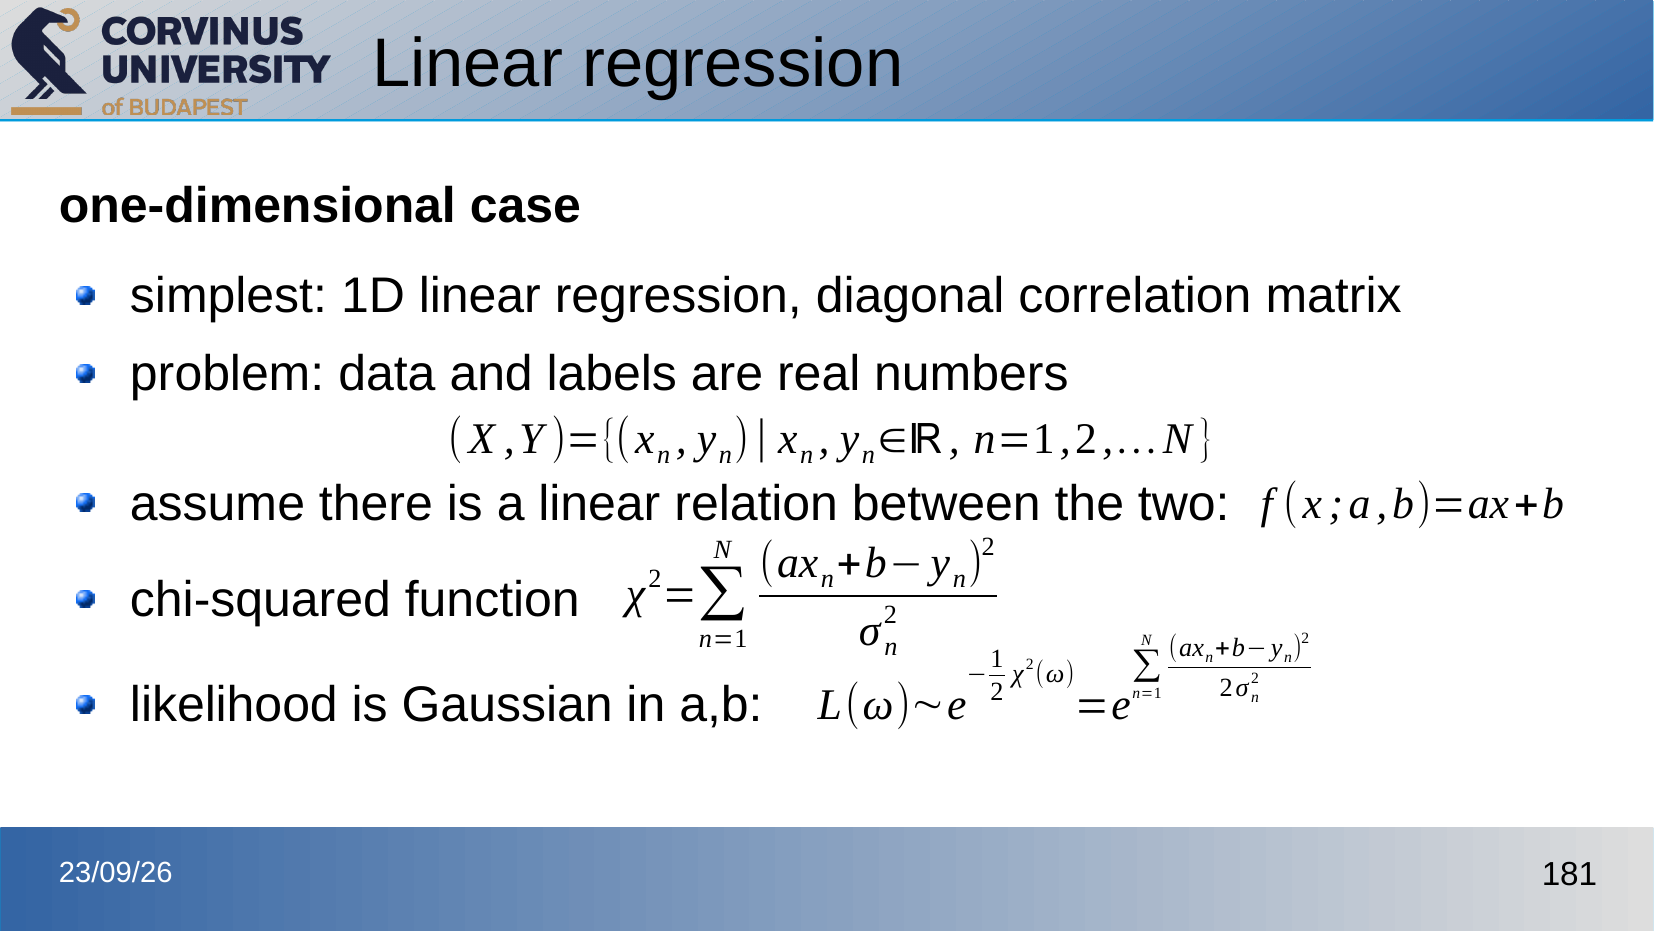

# Linear regression
one-dimensional case
simplest: 1D linear regression, diagonal correlation matrix
problem: data and labels are real numbers
assume there is a linear relation between the two:
chi-squared function
likelihood is Gaussian in a,b: